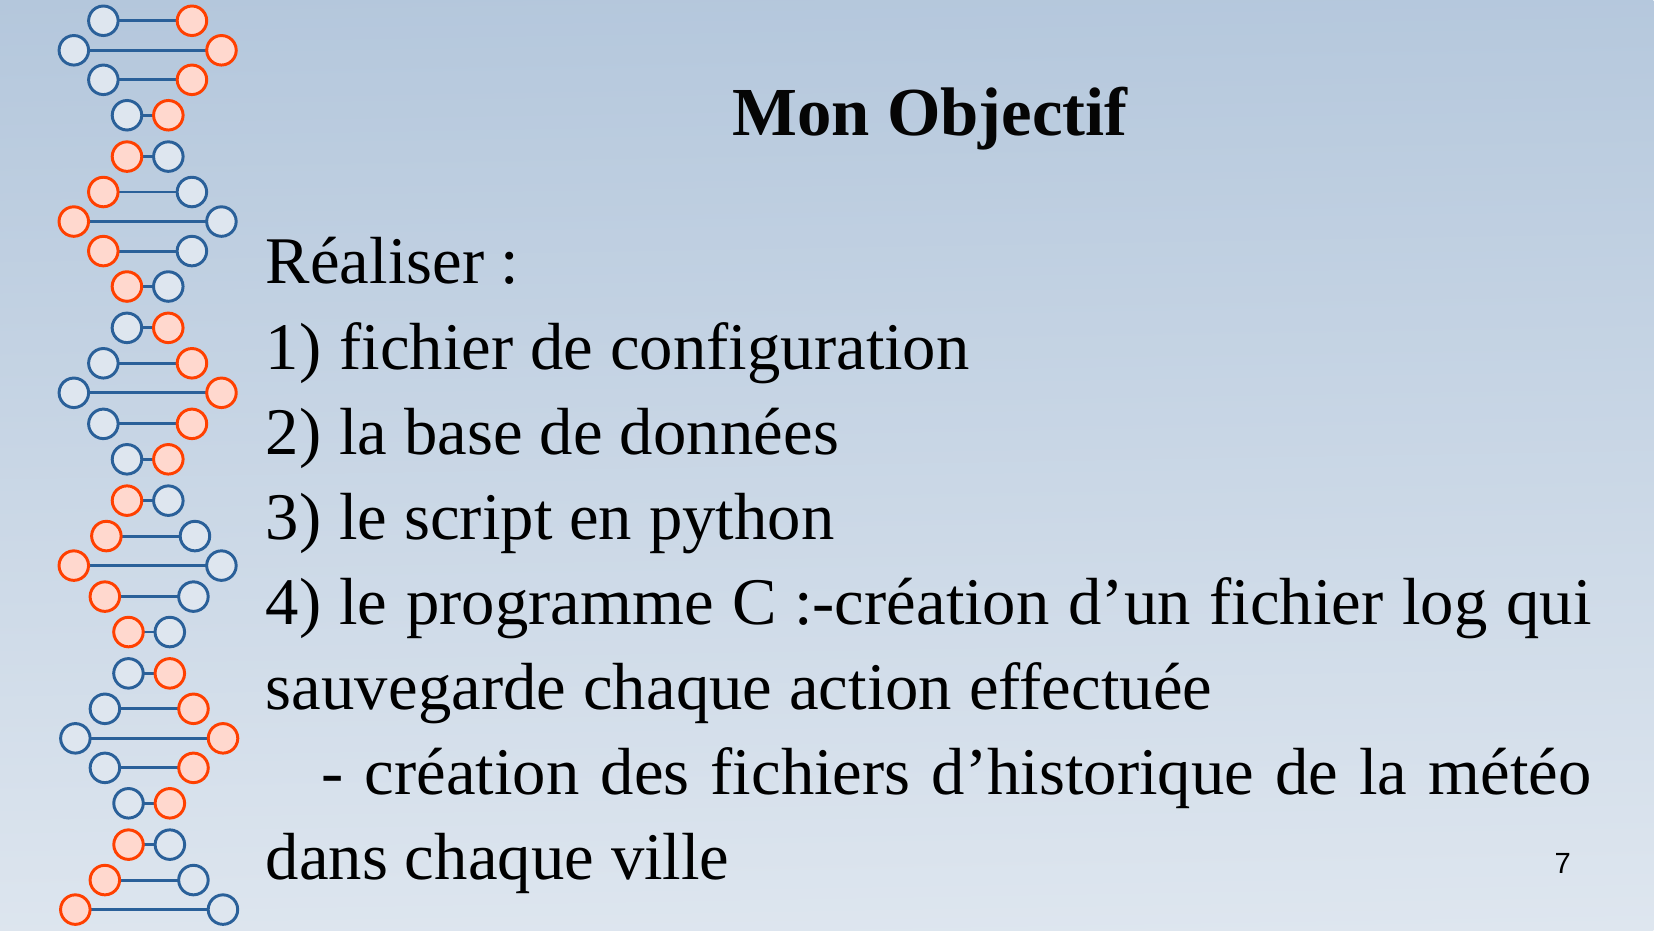

# Mon Objectif
Réaliser :
	fichier de configuration
	la base de données
	le script en python
	le programme C :-création d’un fichier log qui sauvegarde chaque action effectuée
- création des fichiers d’historique de la météo dans chaque ville
7